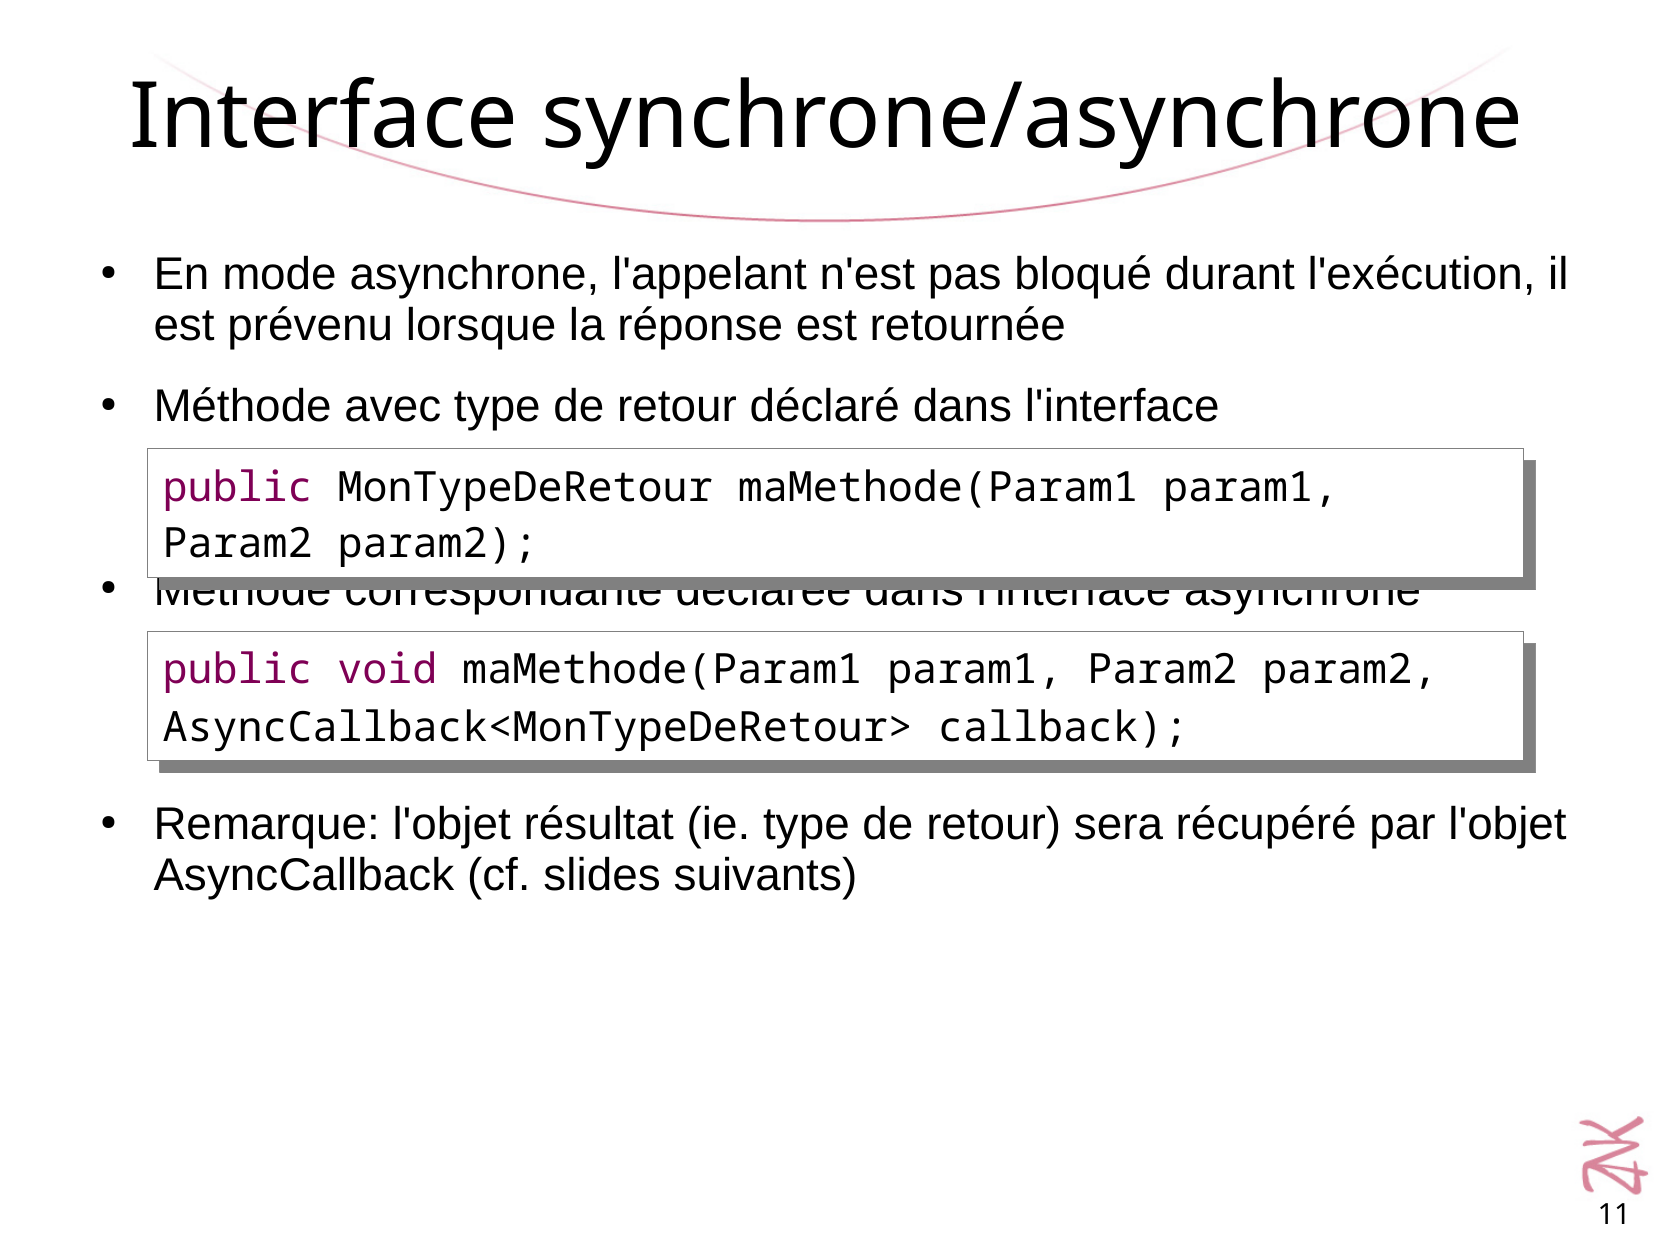

# Interface synchrone/asynchrone
En mode asynchrone, l'appelant n'est pas bloqué durant l'exécution, il est prévenu lorsque la réponse est retournée
Méthode avec type de retour déclaré dans l'interface
Méthode correspondante déclarée dans l'interface asynchrone
Remarque: l'objet résultat (ie. type de retour) sera récupéré par l'objet AsyncCallback (cf. slides suivants)
public MonTypeDeRetour maMethode(Param1 param1, Param2 param2);
public void maMethode(Param1 param1, Param2 param2, AsyncCallback<MonTypeDeRetour> callback);
11